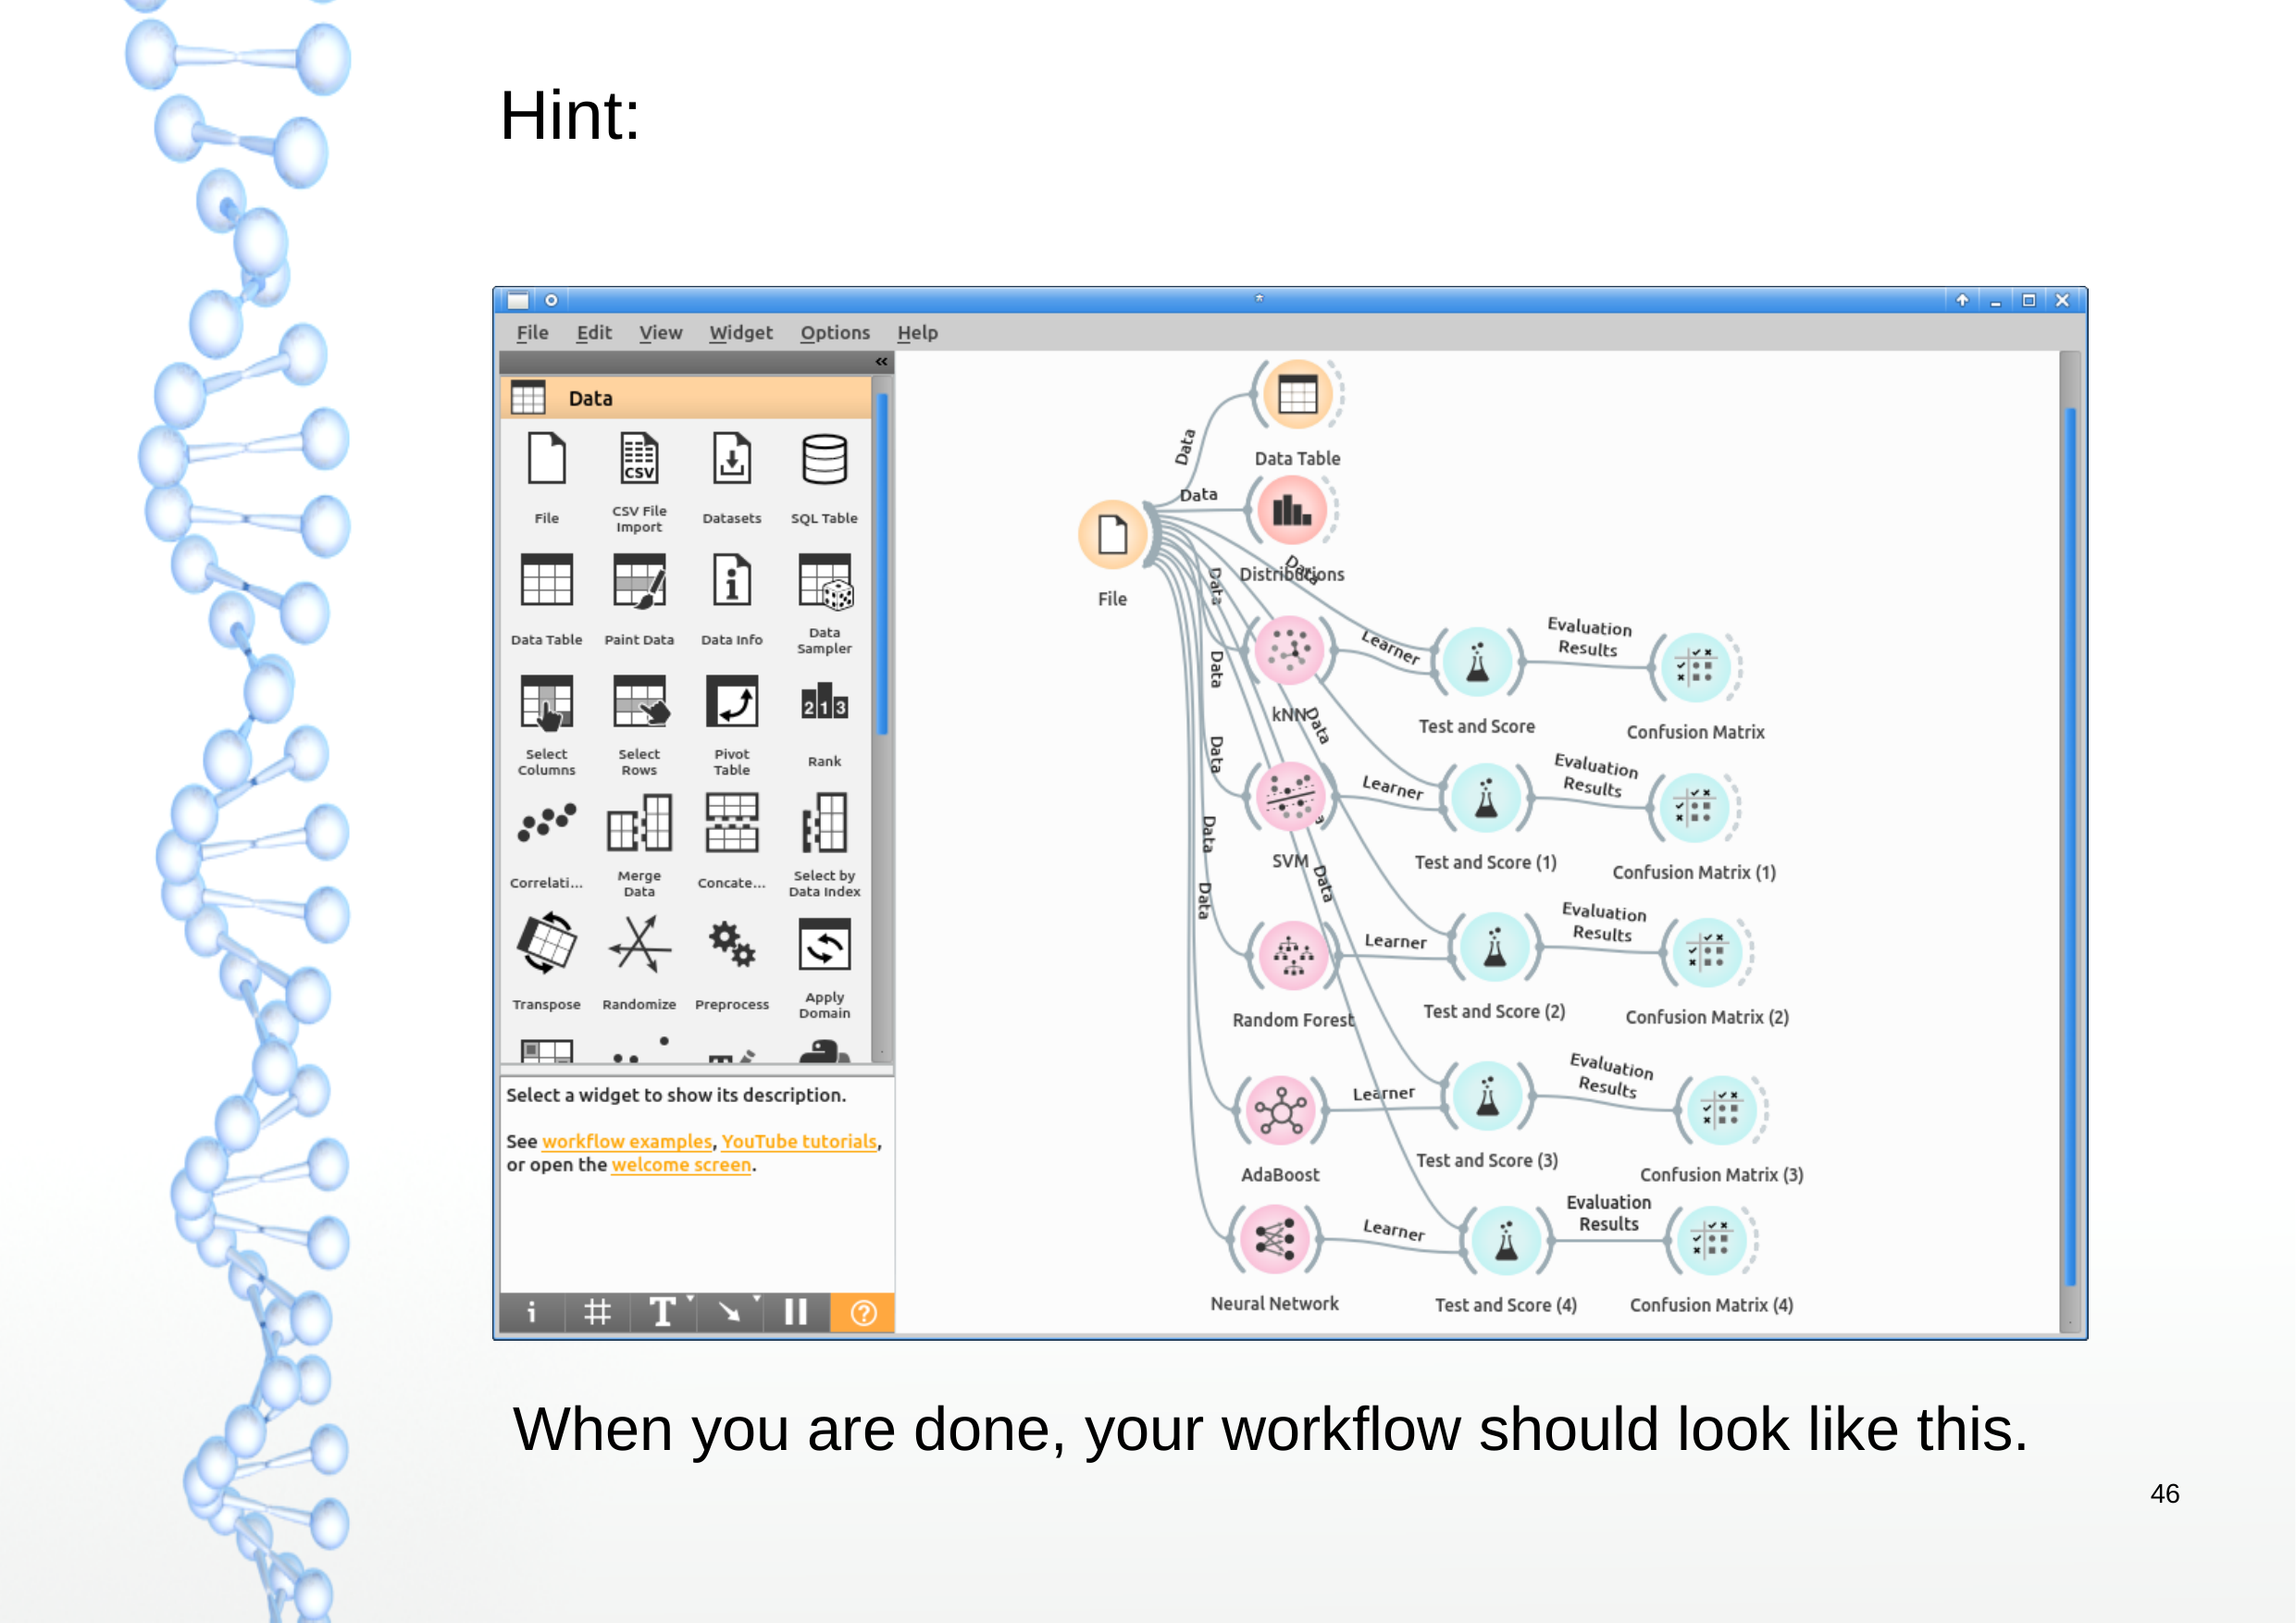

Hint:
When you are done, your workflow should look like this.
46